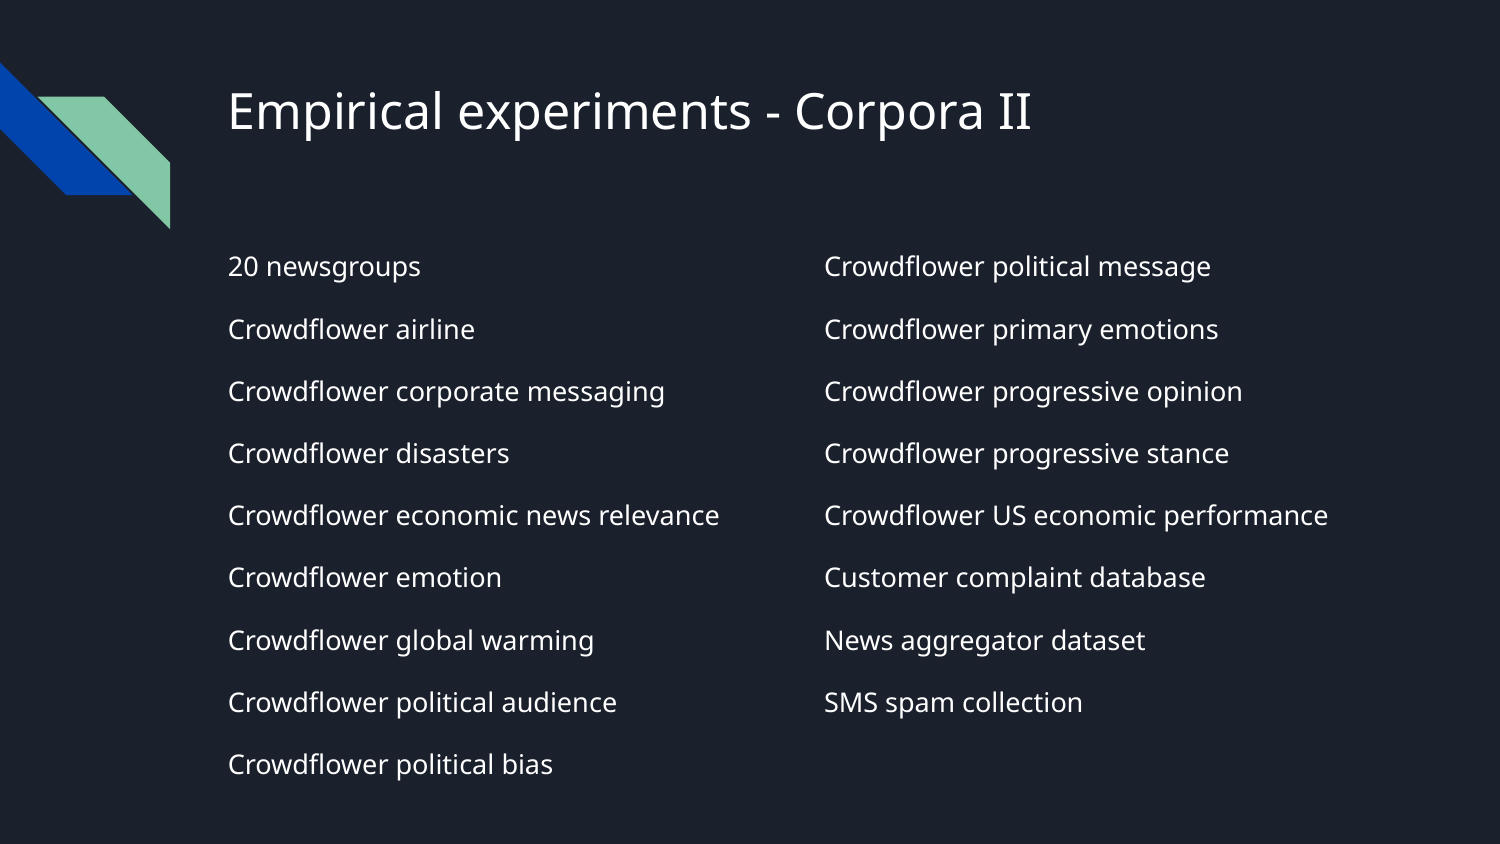

# Empirical experiments - Corpora II
20 newsgroups
Crowdflower airline
Crowdflower corporate messaging
Crowdflower disasters
Crowdflower economic news relevance
Crowdflower emotion
Crowdflower global warming
Crowdflower political audience
Crowdflower political bias
Crowdflower political message
Crowdflower primary emotions
Crowdflower progressive opinion
Crowdflower progressive stance
Crowdflower US economic performance
Customer complaint database
News aggregator dataset
SMS spam collection